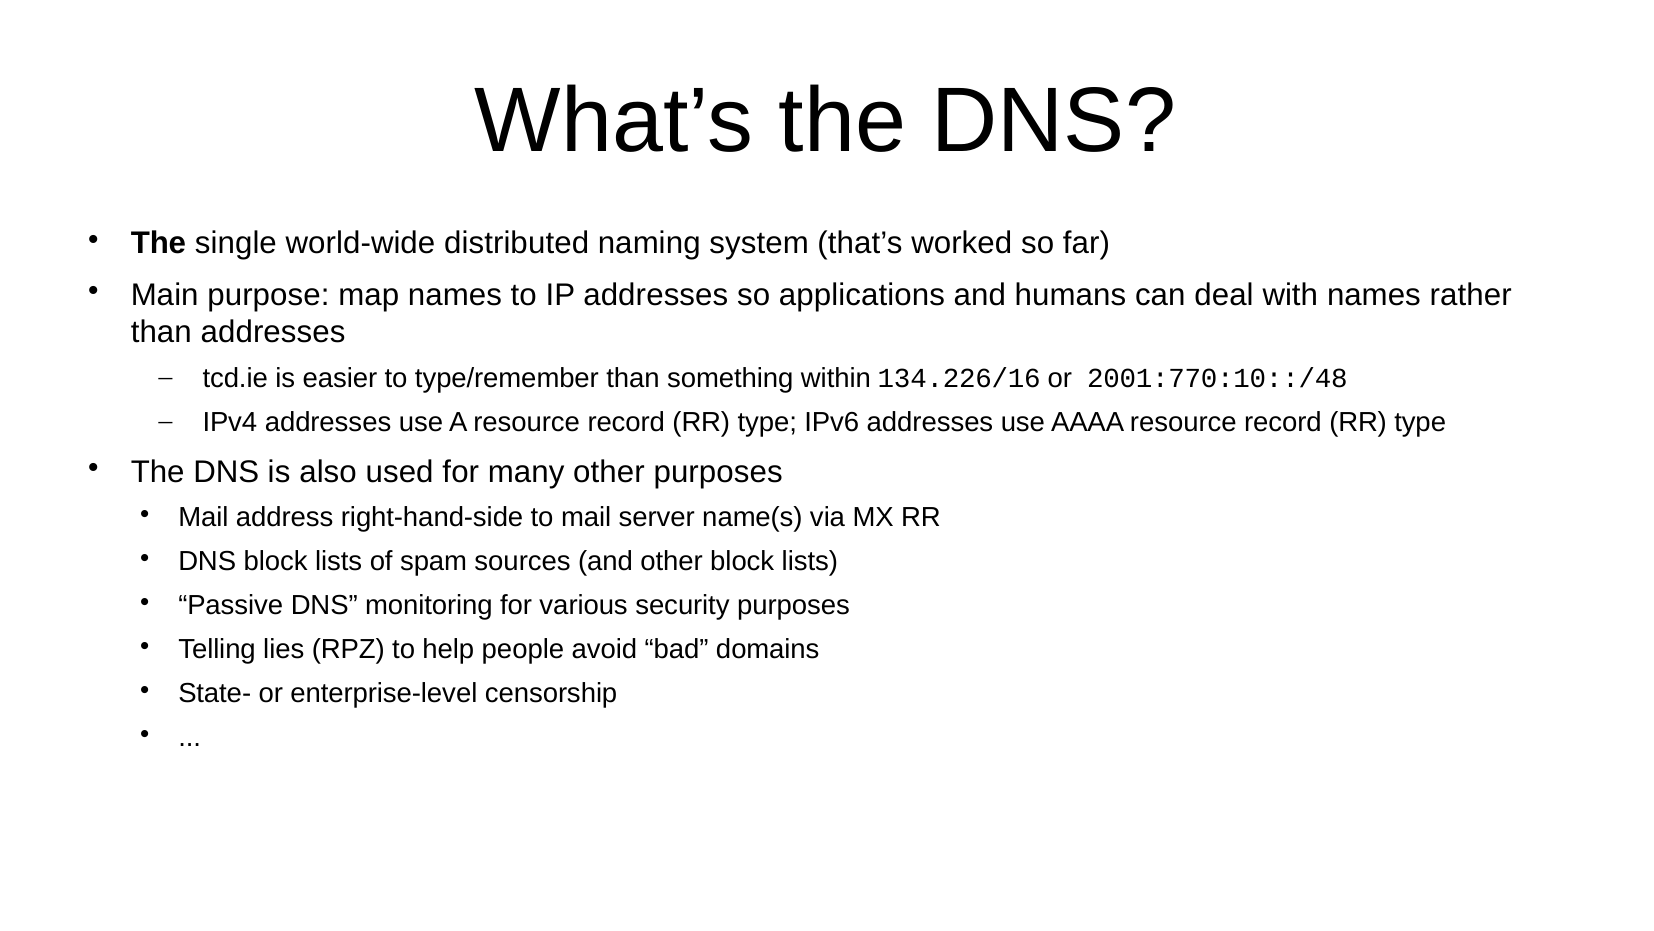

# What’s the DNS?
The single world-wide distributed naming system (that’s worked so far)
Main purpose: map names to IP addresses so applications and humans can deal with names rather than addresses
tcd.ie is easier to type/remember than something within 134.226/16 or 2001:770:10::/48
IPv4 addresses use A resource record (RR) type; IPv6 addresses use AAAA resource record (RR) type
The DNS is also used for many other purposes
Mail address right-hand-side to mail server name(s) via MX RR
DNS block lists of spam sources (and other block lists)
“Passive DNS” monitoring for various security purposes
Telling lies (RPZ) to help people avoid “bad” domains
State- or enterprise-level censorship
...